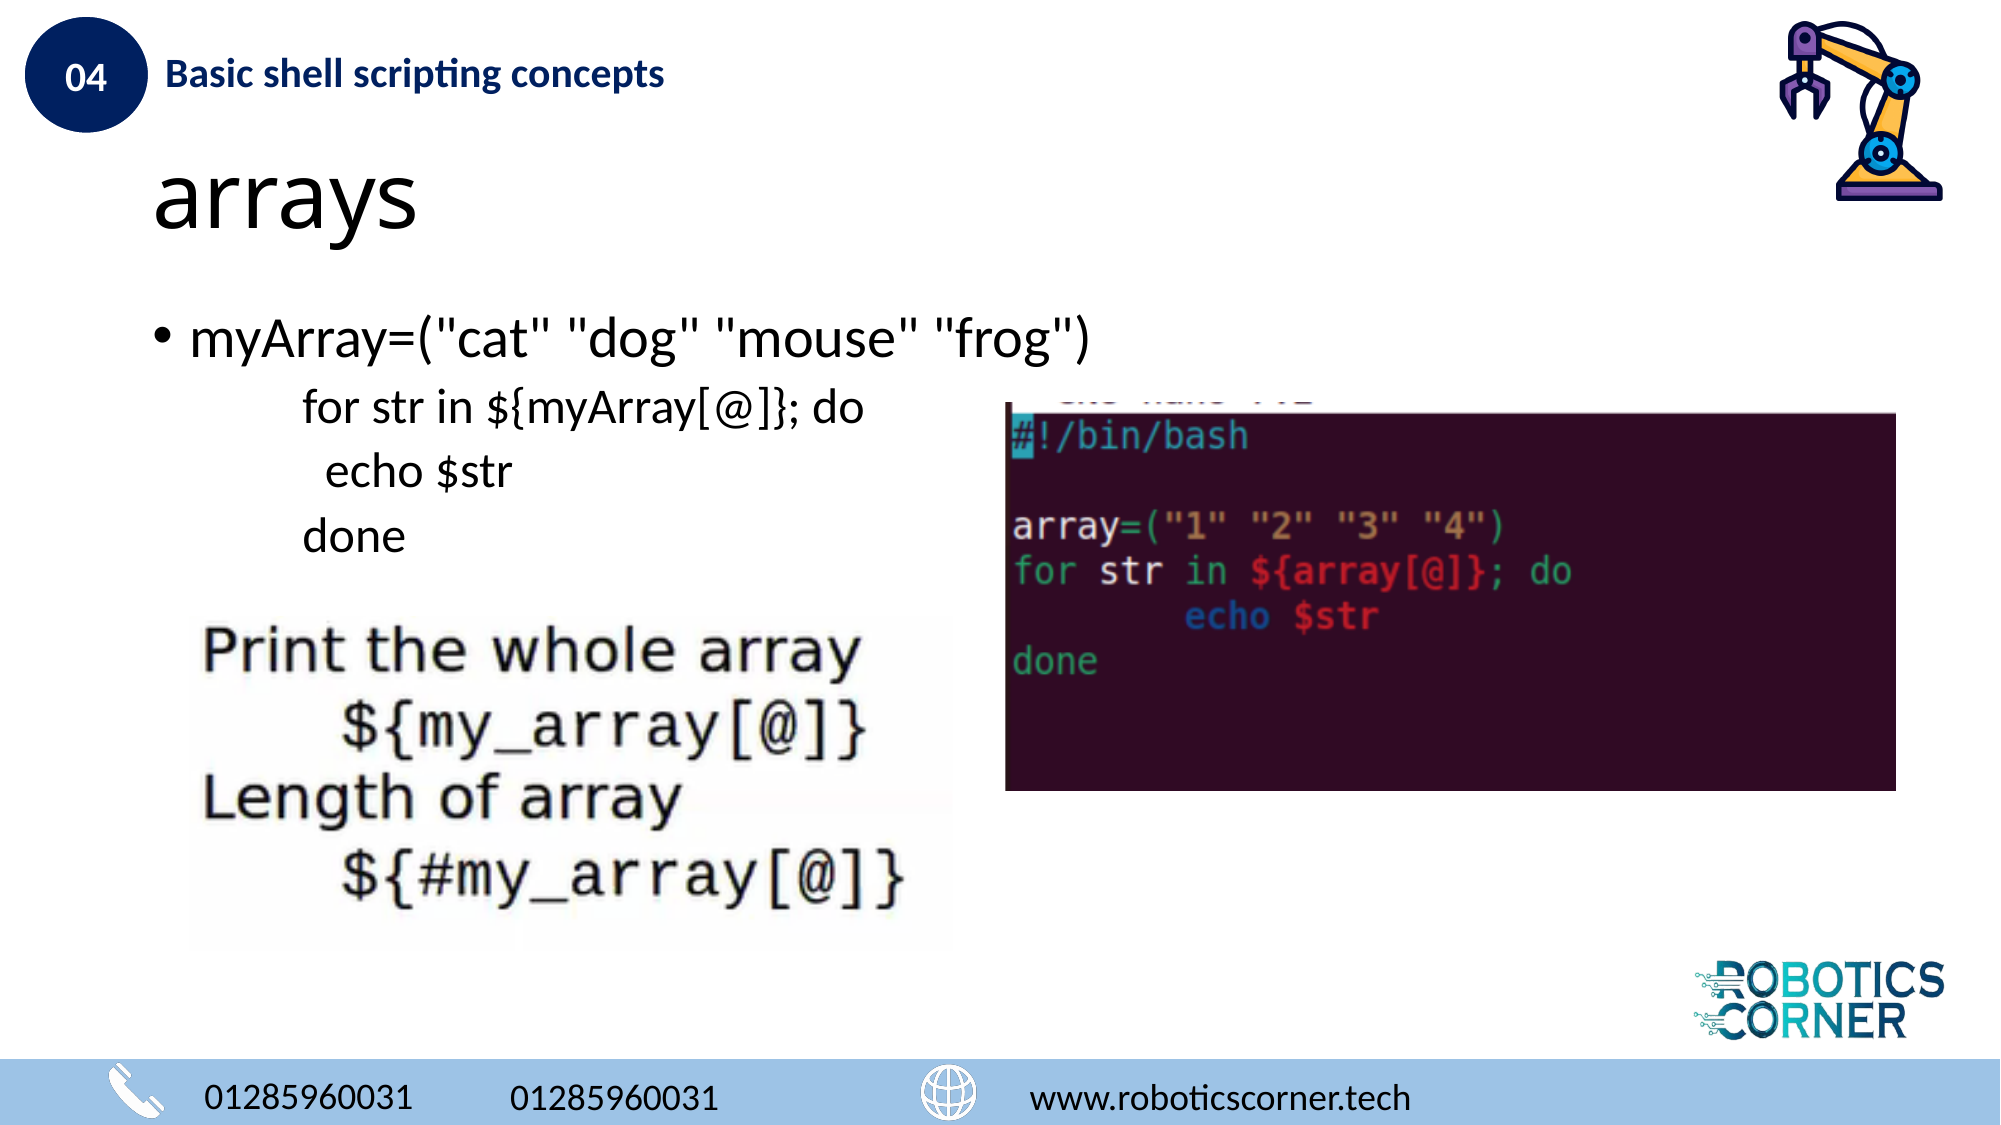

04
Basic shell scripting concepts
# arrays
myArray=("cat" "dog" "mouse" "frog")
for str in ${myArray[@]}; do
 echo $str
done
01285960031
01285960031
www.roboticscorner.tech